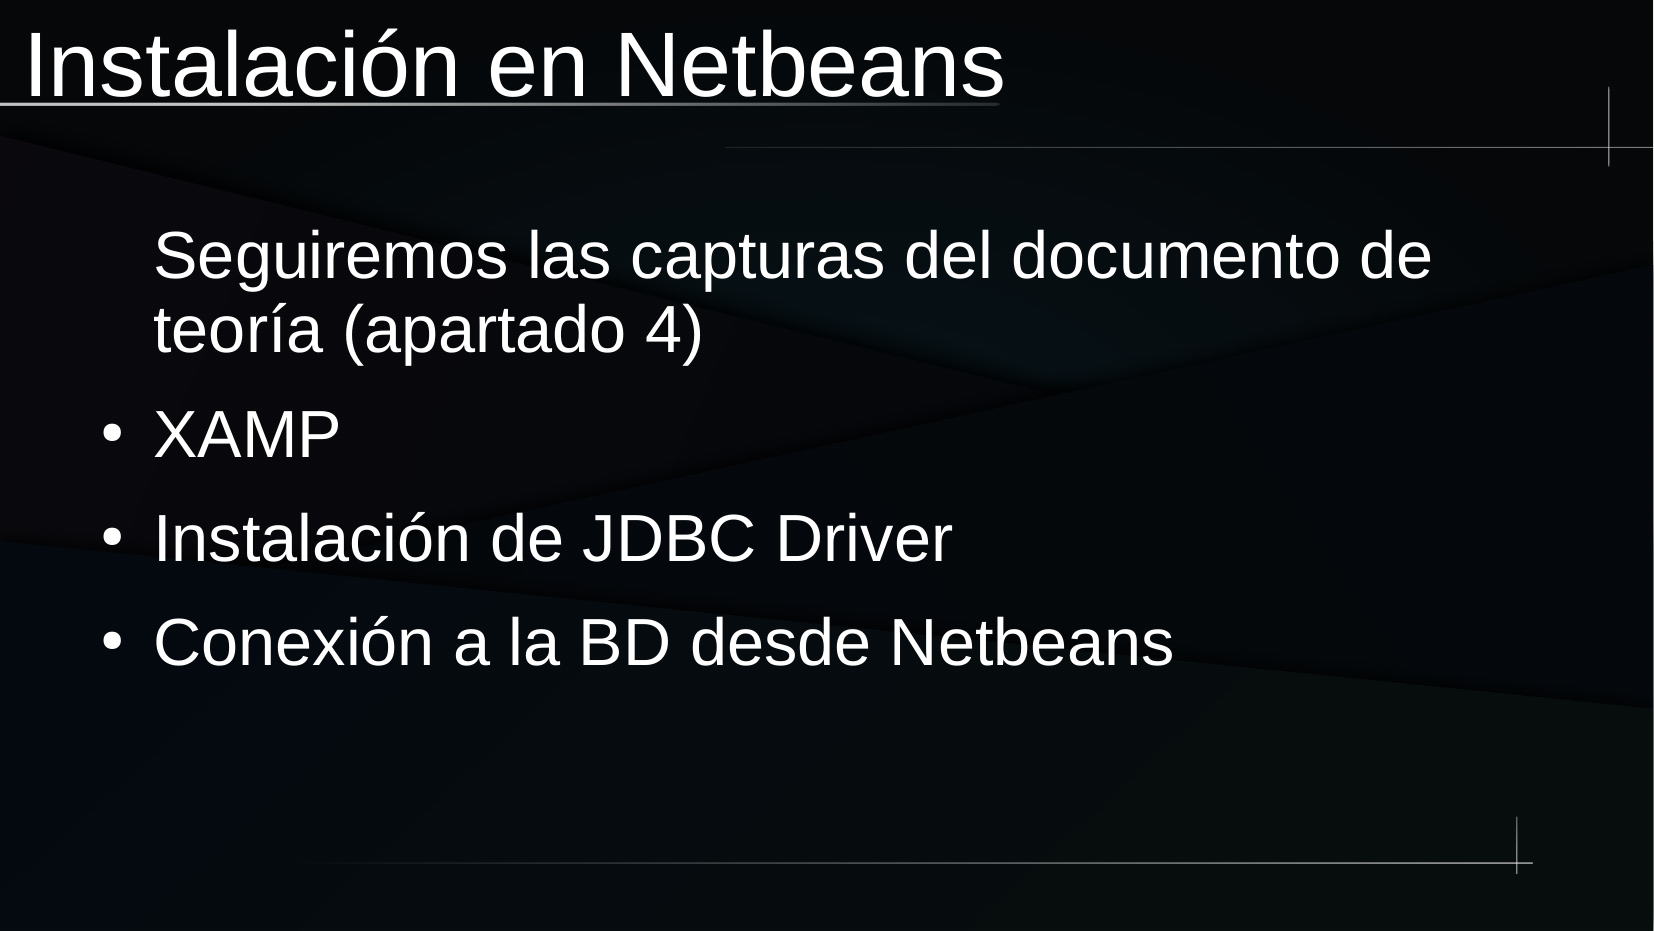

# Instalación en Netbeans
Seguiremos las capturas del documento de teoría (apartado 4)
XAMP
Instalación de JDBC Driver
Conexión a la BD desde Netbeans